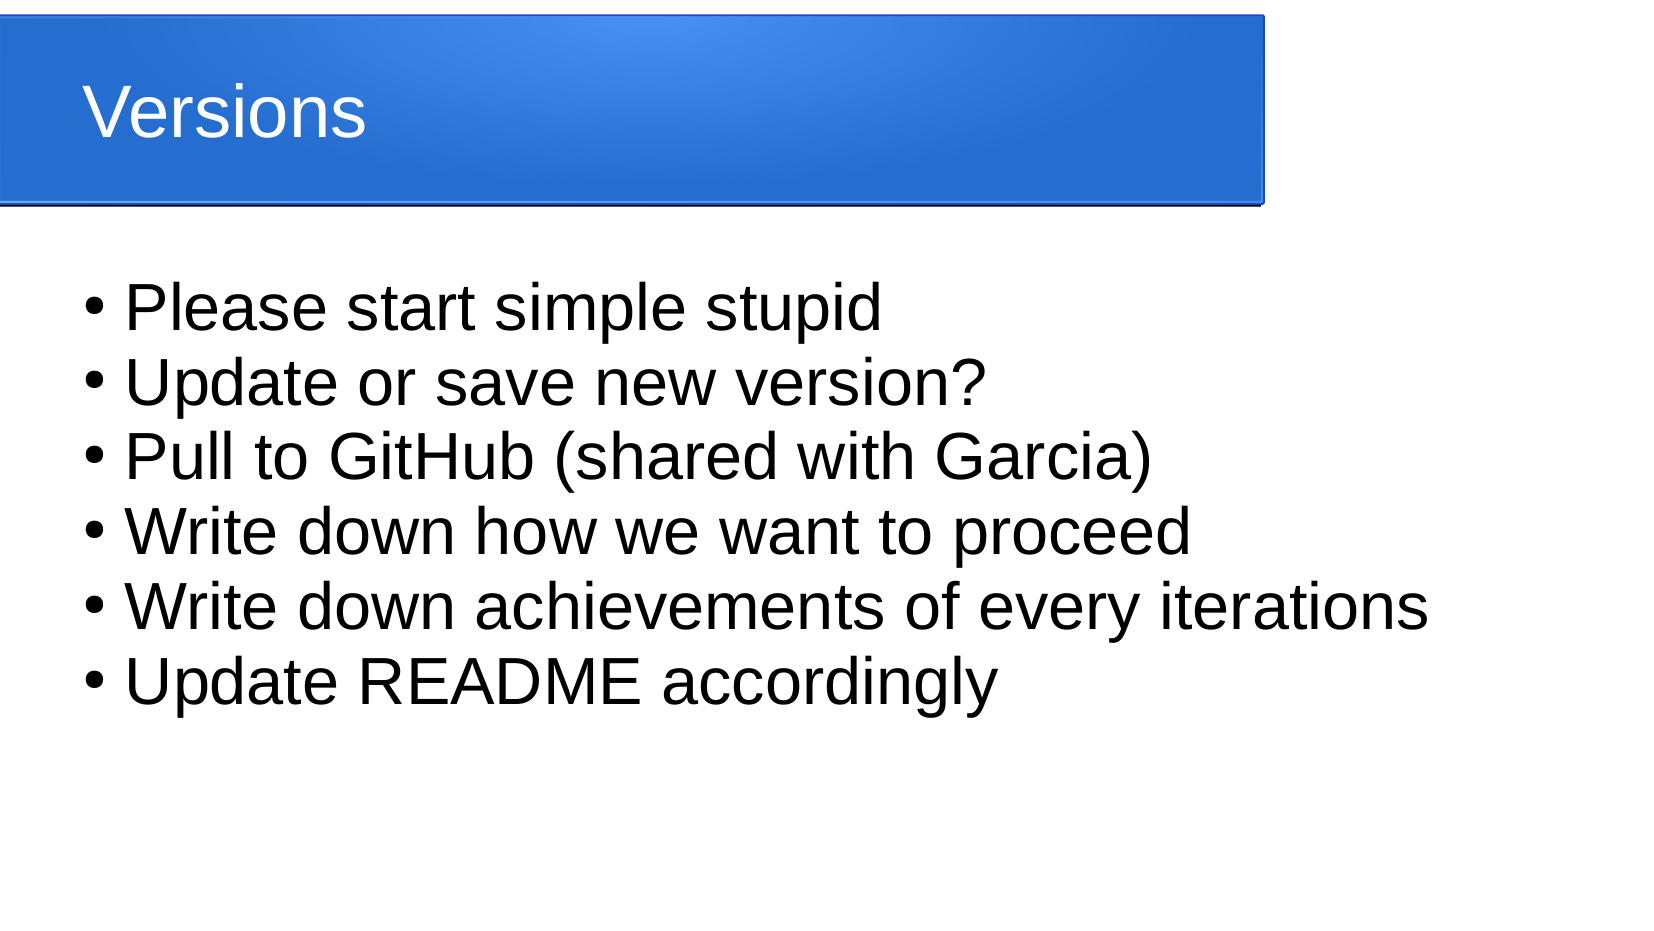

# Versions
 Please start simple stupid
 Update or save new version?
 Pull to GitHub (shared with Garcia)
 Write down how we want to proceed
 Write down achievements of every iterations
 Update README accordingly